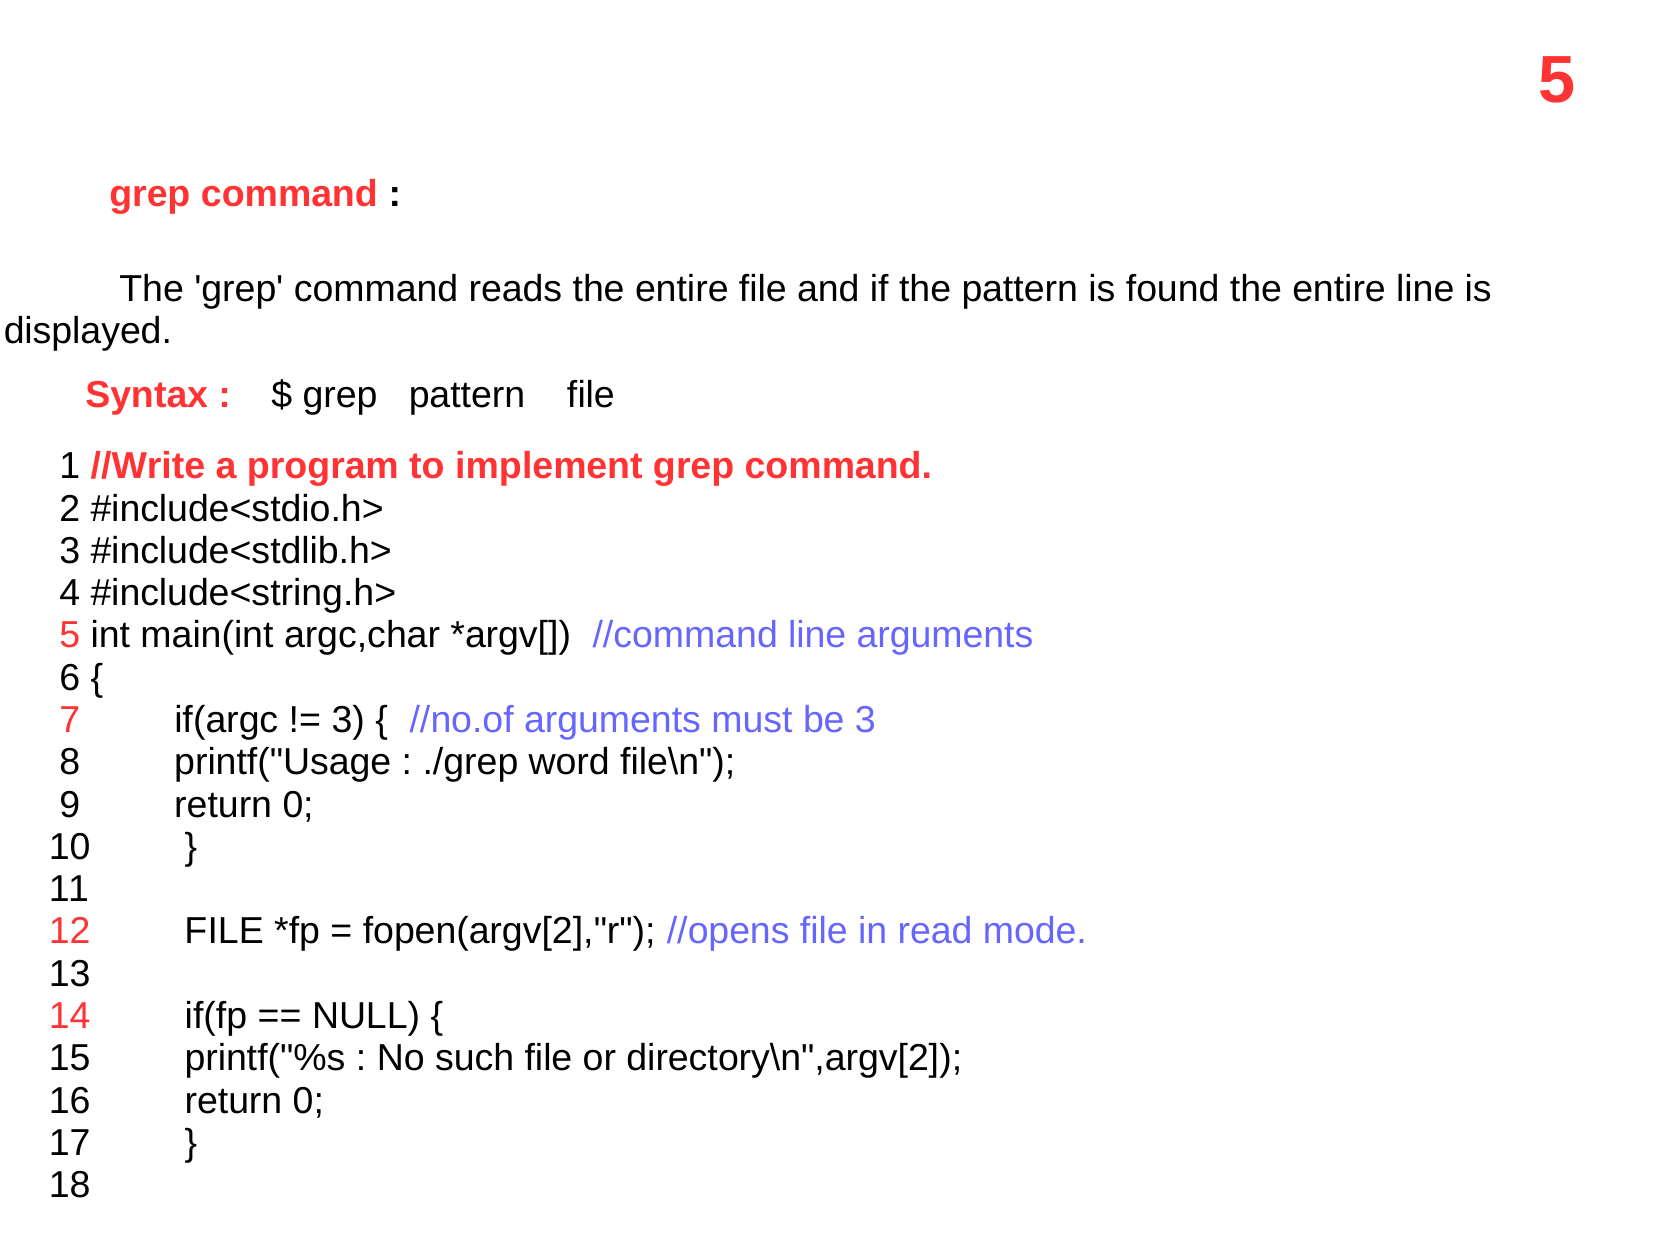

5
grep command :
 The 'grep' command reads the entire file and if the pattern is found the entire line is displayed.
Syntax :
$ grep pattern file
 1 //Write a program to implement grep command.
 2 #include<stdio.h>
 3 #include<stdlib.h>
 4 #include<string.h>
 5 int main(int argc,char *argv[]) //command line arguments
 6 {
 7 if(argc != 3) { //no.of arguments must be 3
 8 printf("Usage : ./grep word file\n");
 9 return 0;
 10 }
 11
 12 FILE *fp = fopen(argv[2],"r"); //opens file in read mode.
 13
 14 if(fp == NULL) {
 15 printf("%s : No such file or directory\n",argv[2]);
 16 return 0;
 17 }
 18